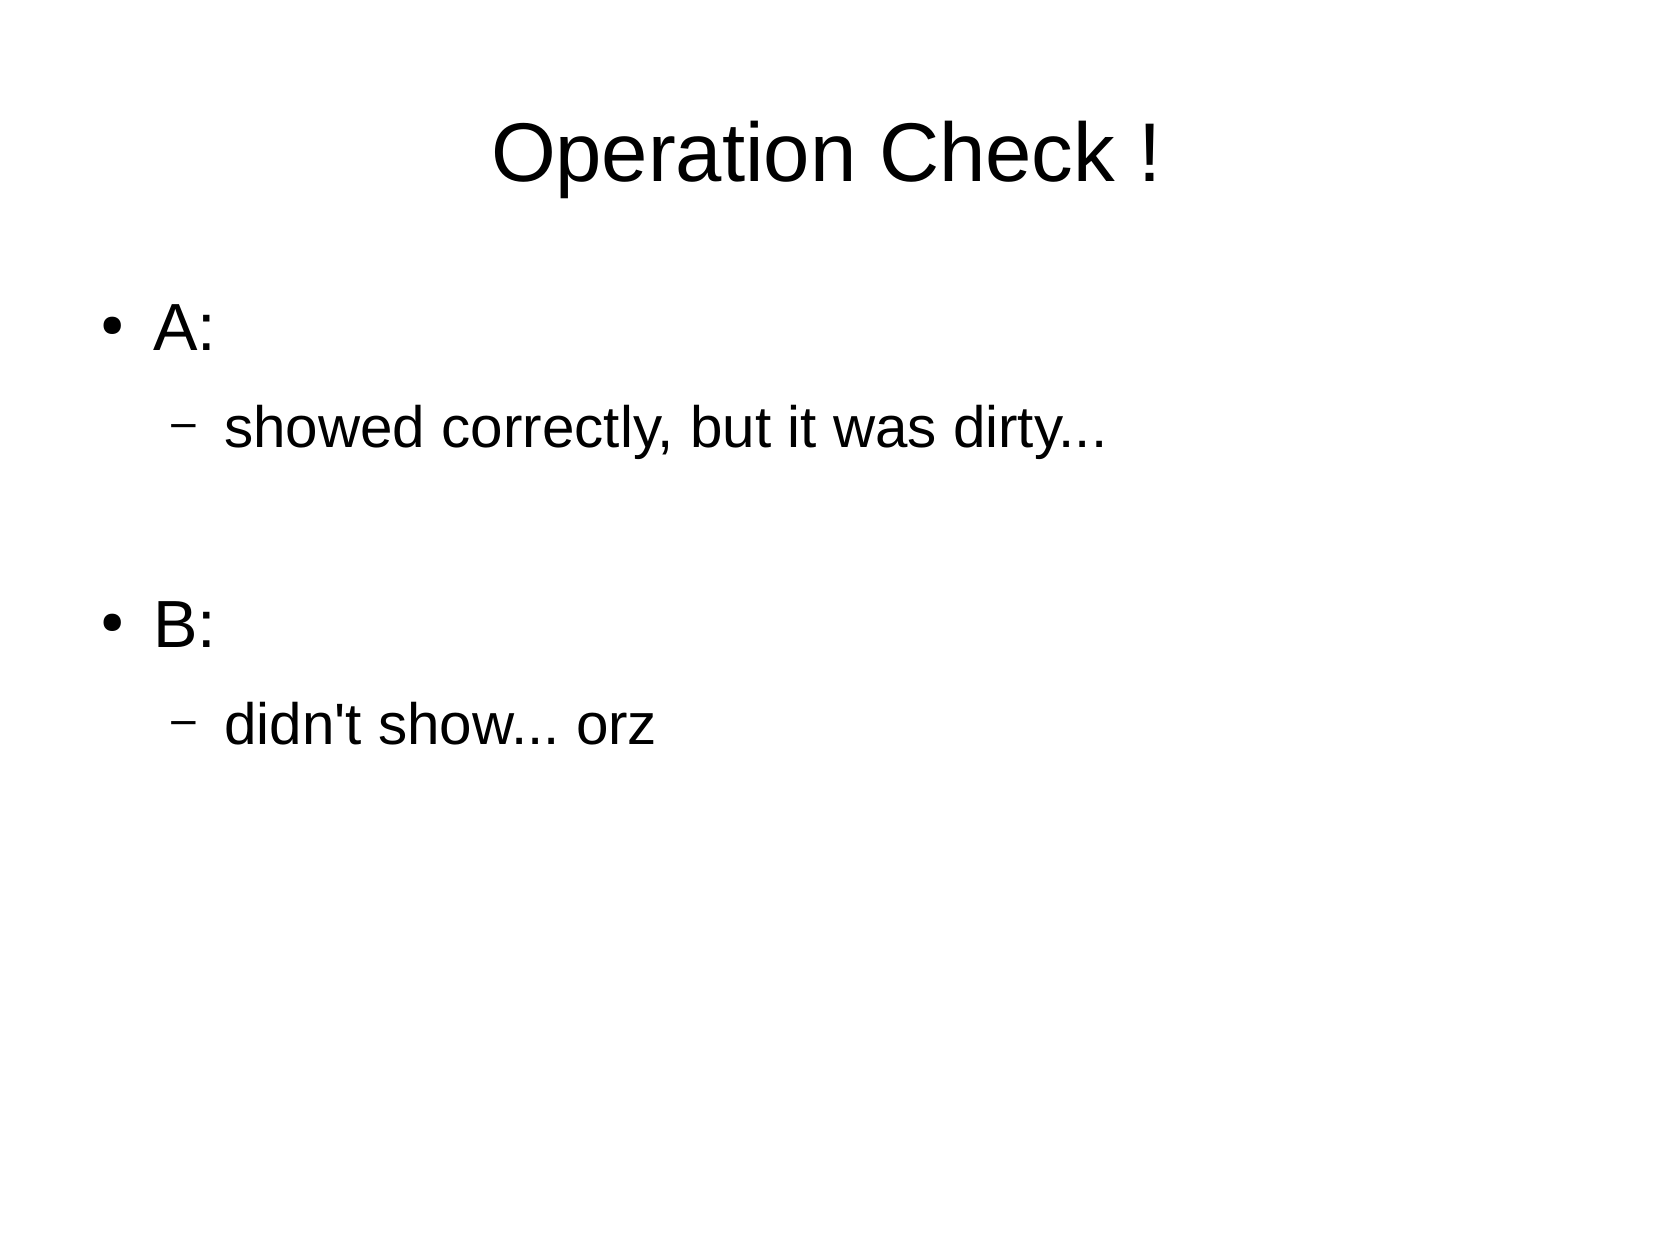

# Operation Check !
A:
showed correctly, but it was dirty...
B:
didn't show... orz